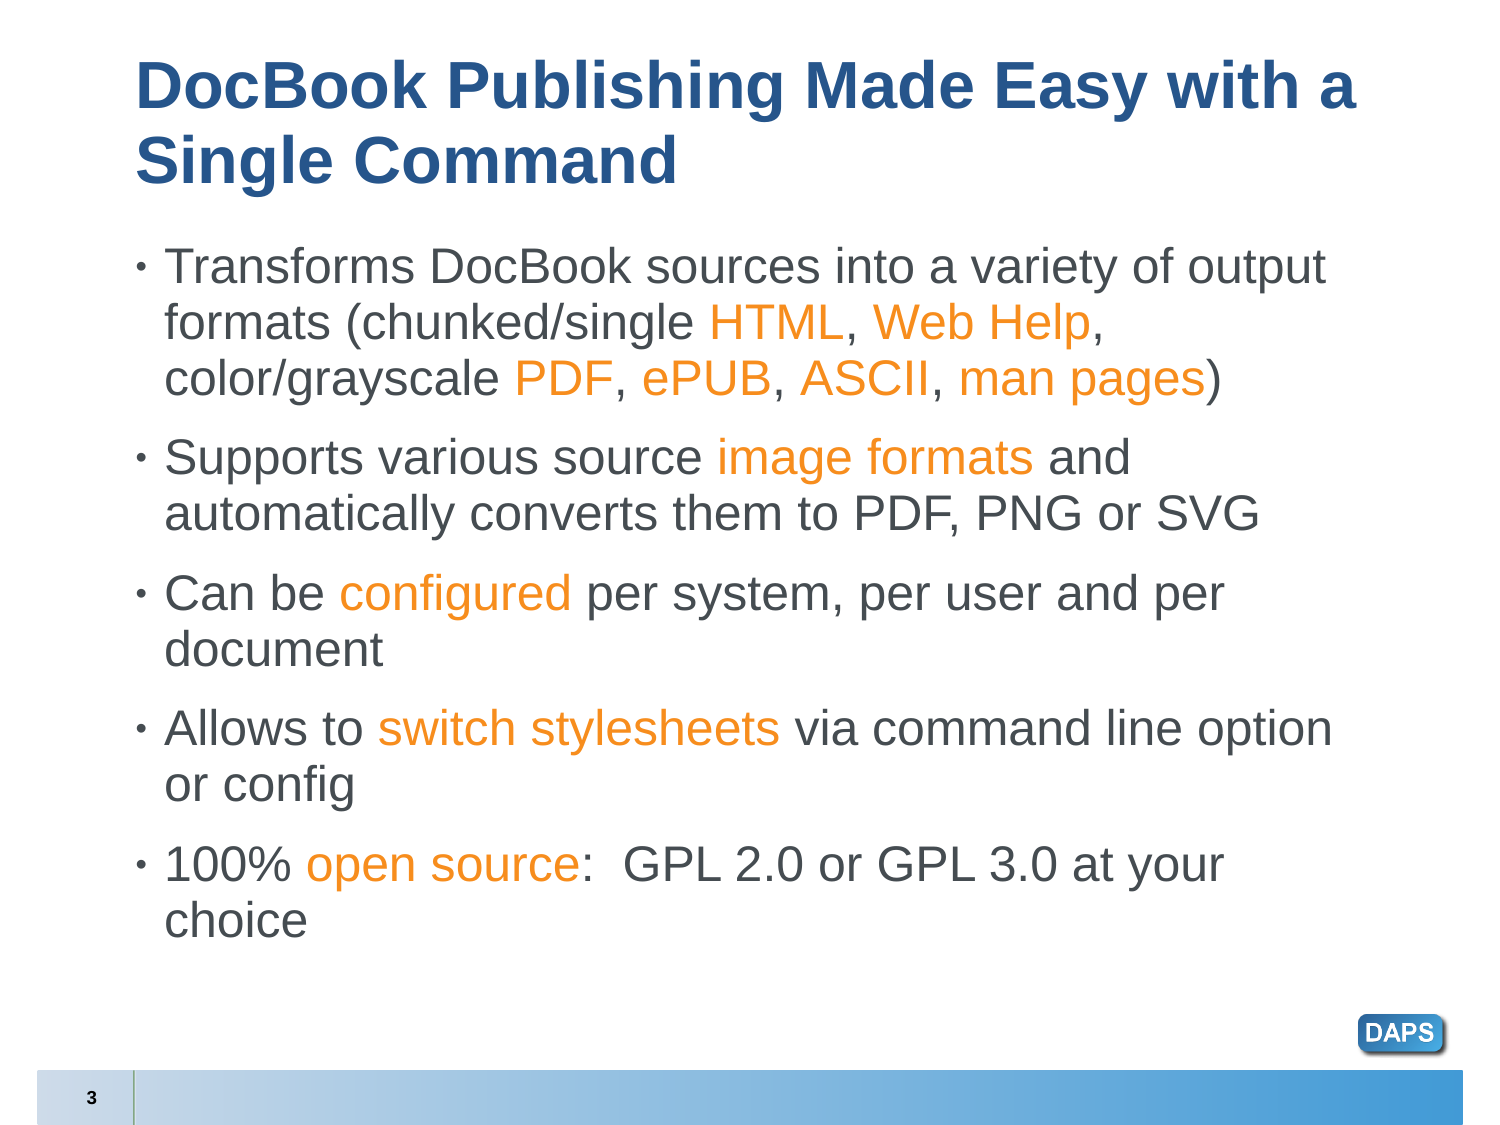

# DocBook Publishing Made Easy with a Single Command
Transforms DocBook sources into a variety of output formats (chunked/single HTML, Web Help, color/grayscale PDF, ePUB, ASCII, man pages)
Supports various source image formats and automatically converts them to PDF, PNG or SVG
Can be configured per system, per user and per document
Allows to switch stylesheets via command line option or config
100% open source: GPL 2.0 or GPL 3.0 at your choice